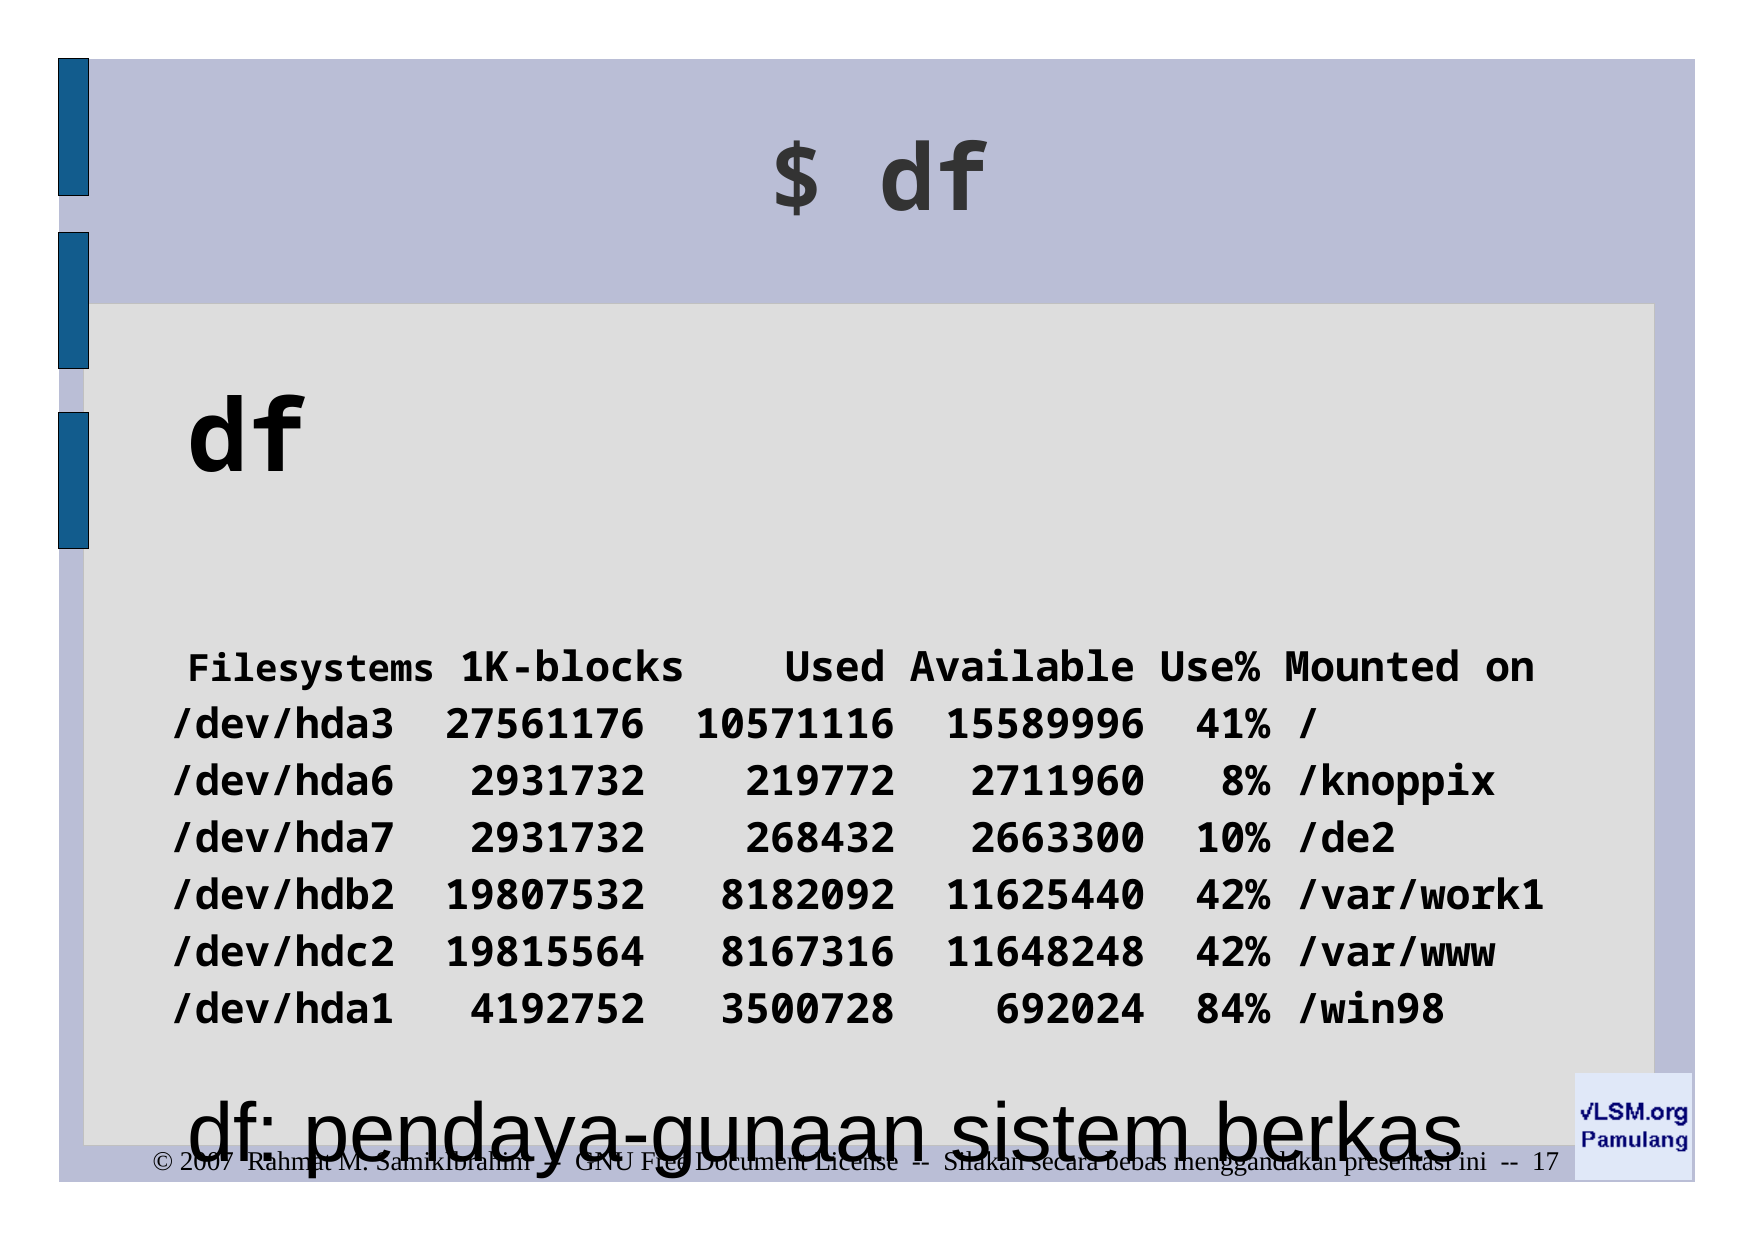

# $ df
df
Filesystems 1K-blocks Used Available Use% Mounted on
/dev/hda3 27561176 10571116 15589996 41% /
/dev/hda6 2931732 219772 2711960 8% /knoppix
/dev/hda7 2931732 268432 2663300 10% /de2
/dev/hdb2 19807532 8182092 11625440 42% /var/work1
/dev/hdc2 19815564 8167316 11648248 42% /var/www
/dev/hda1 4192752 3500728 692024 84% /win98
df: pendaya-gunaan sistem berkas